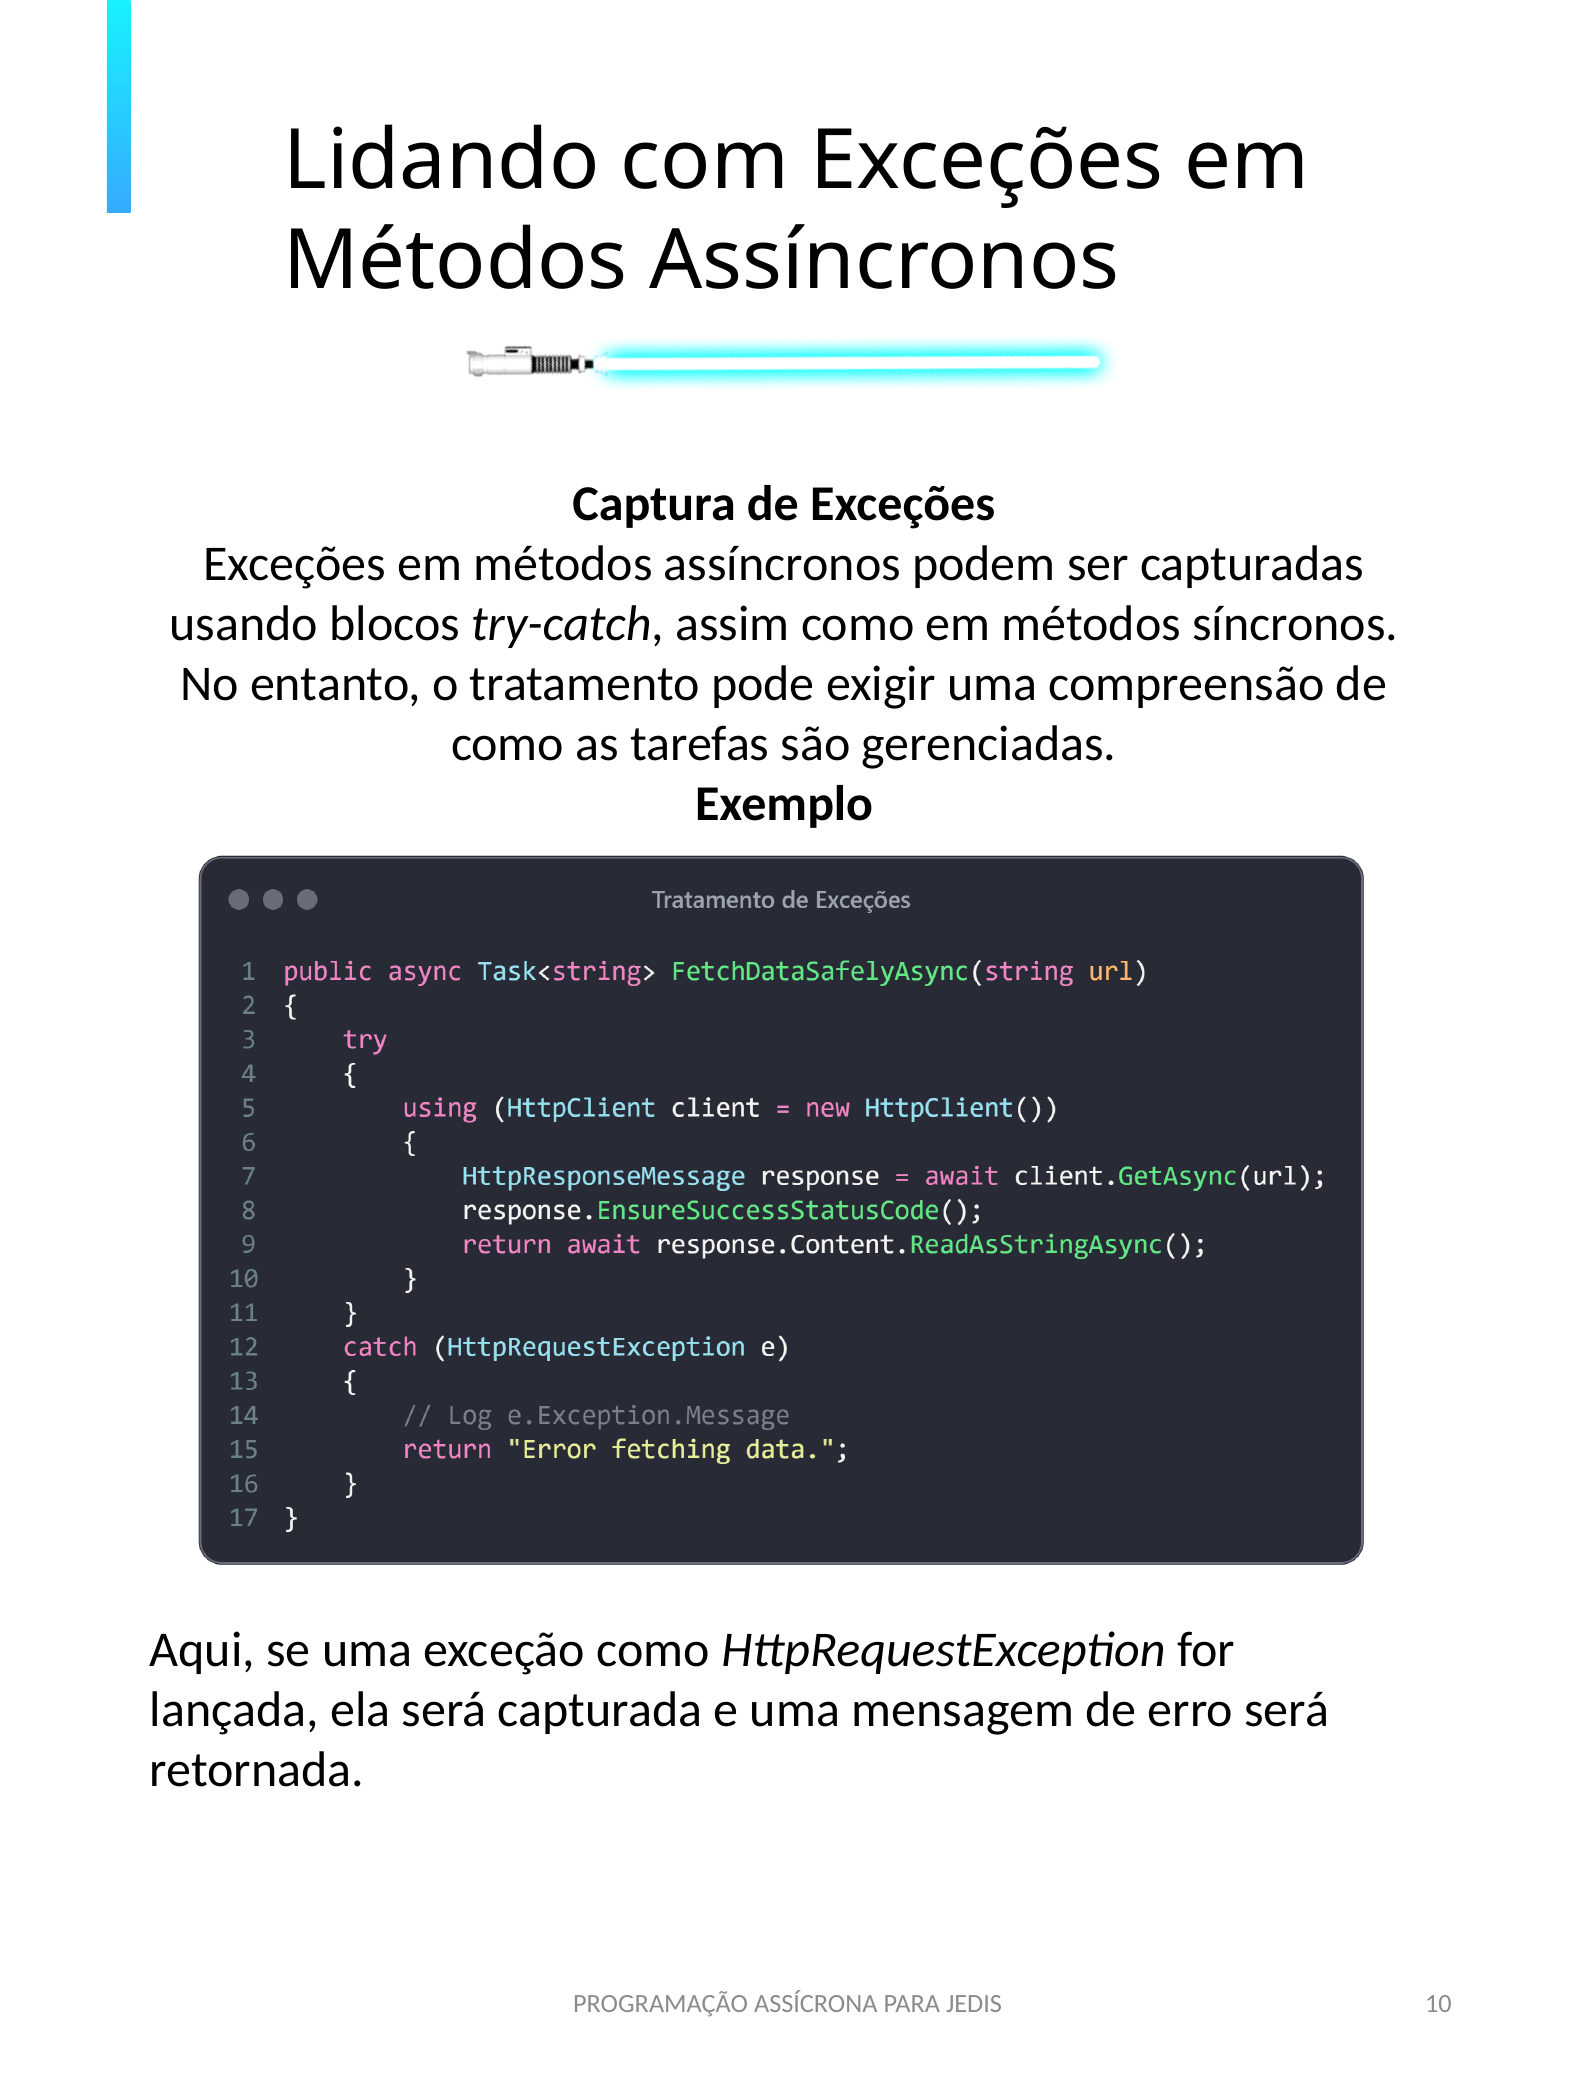

Lidando com Exceções em Métodos Assíncronos
Captura de Exceções
Exceções em métodos assíncronos podem ser capturadas usando blocos try-catch, assim como em métodos síncronos. No entanto, o tratamento pode exigir uma compreensão de como as tarefas são gerenciadas.
Exemplo
Aqui, se uma exceção como HttpRequestException for lançada, ela será capturada e uma mensagem de erro será retornada.
PROGRAMAÇÃO ASSÍCRONA PARA JEDIS
10